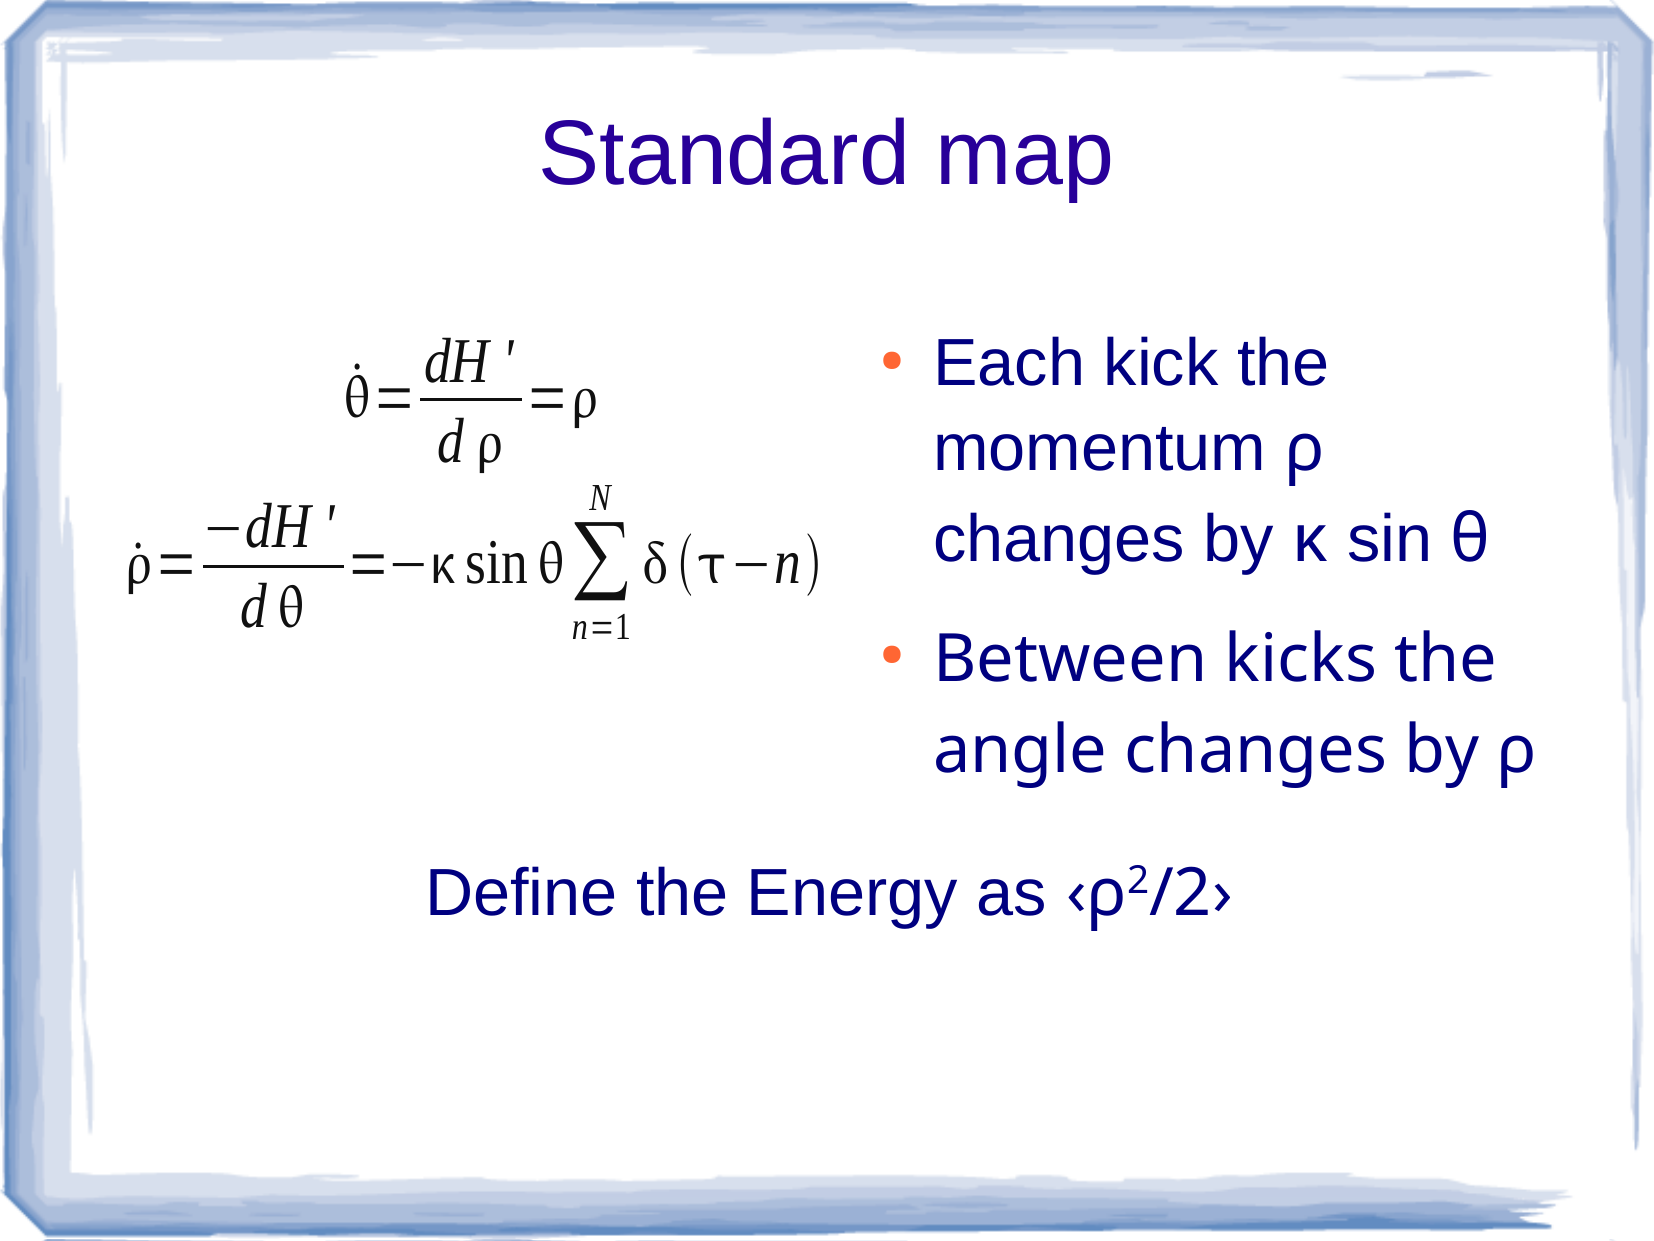

# Standard map
Each kick the momentum ρ changes by κ sin θ
Between kicks the angle changes by ρ
Define the Energy as ‹ρ2/2›